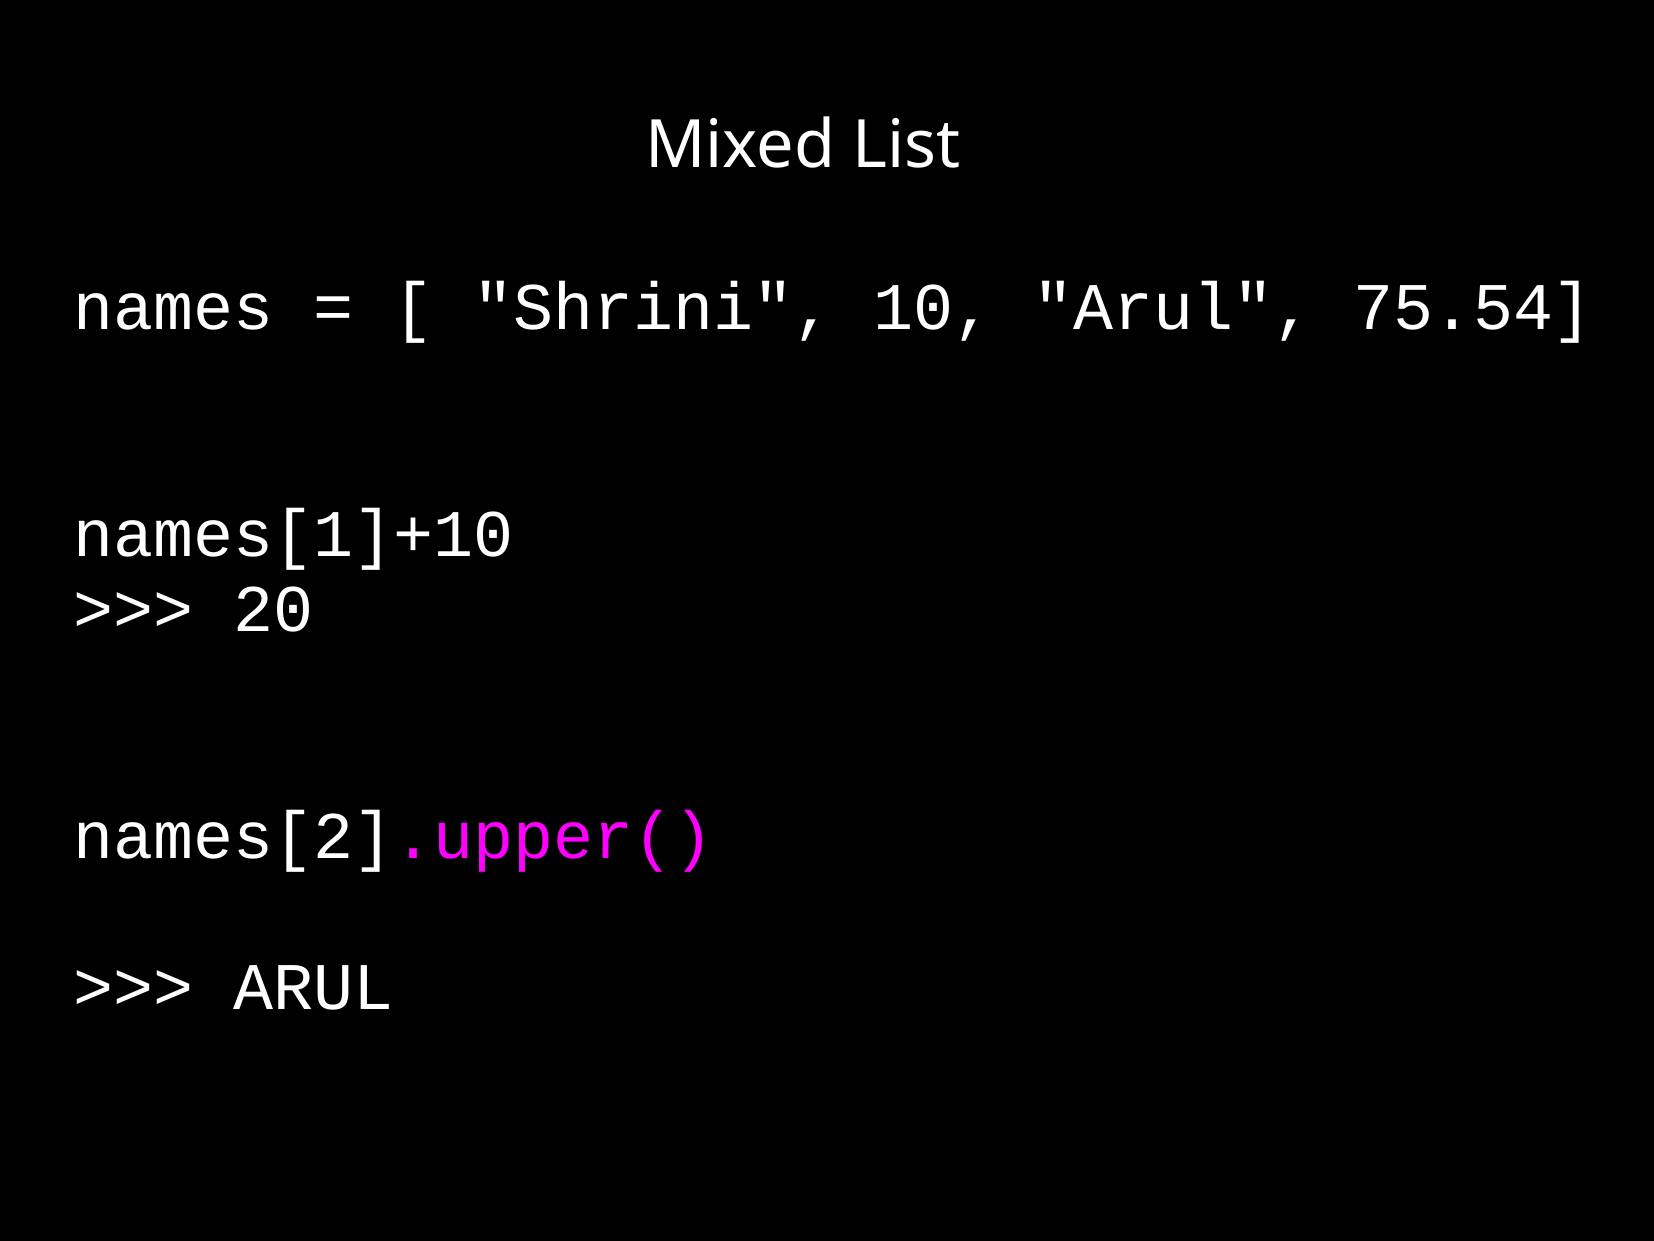

Mixed List
names = [ "Shrini", 10, "Arul", 75.54]
names[1]+10
>>> 20
names[2].upper()
>>> ARUL